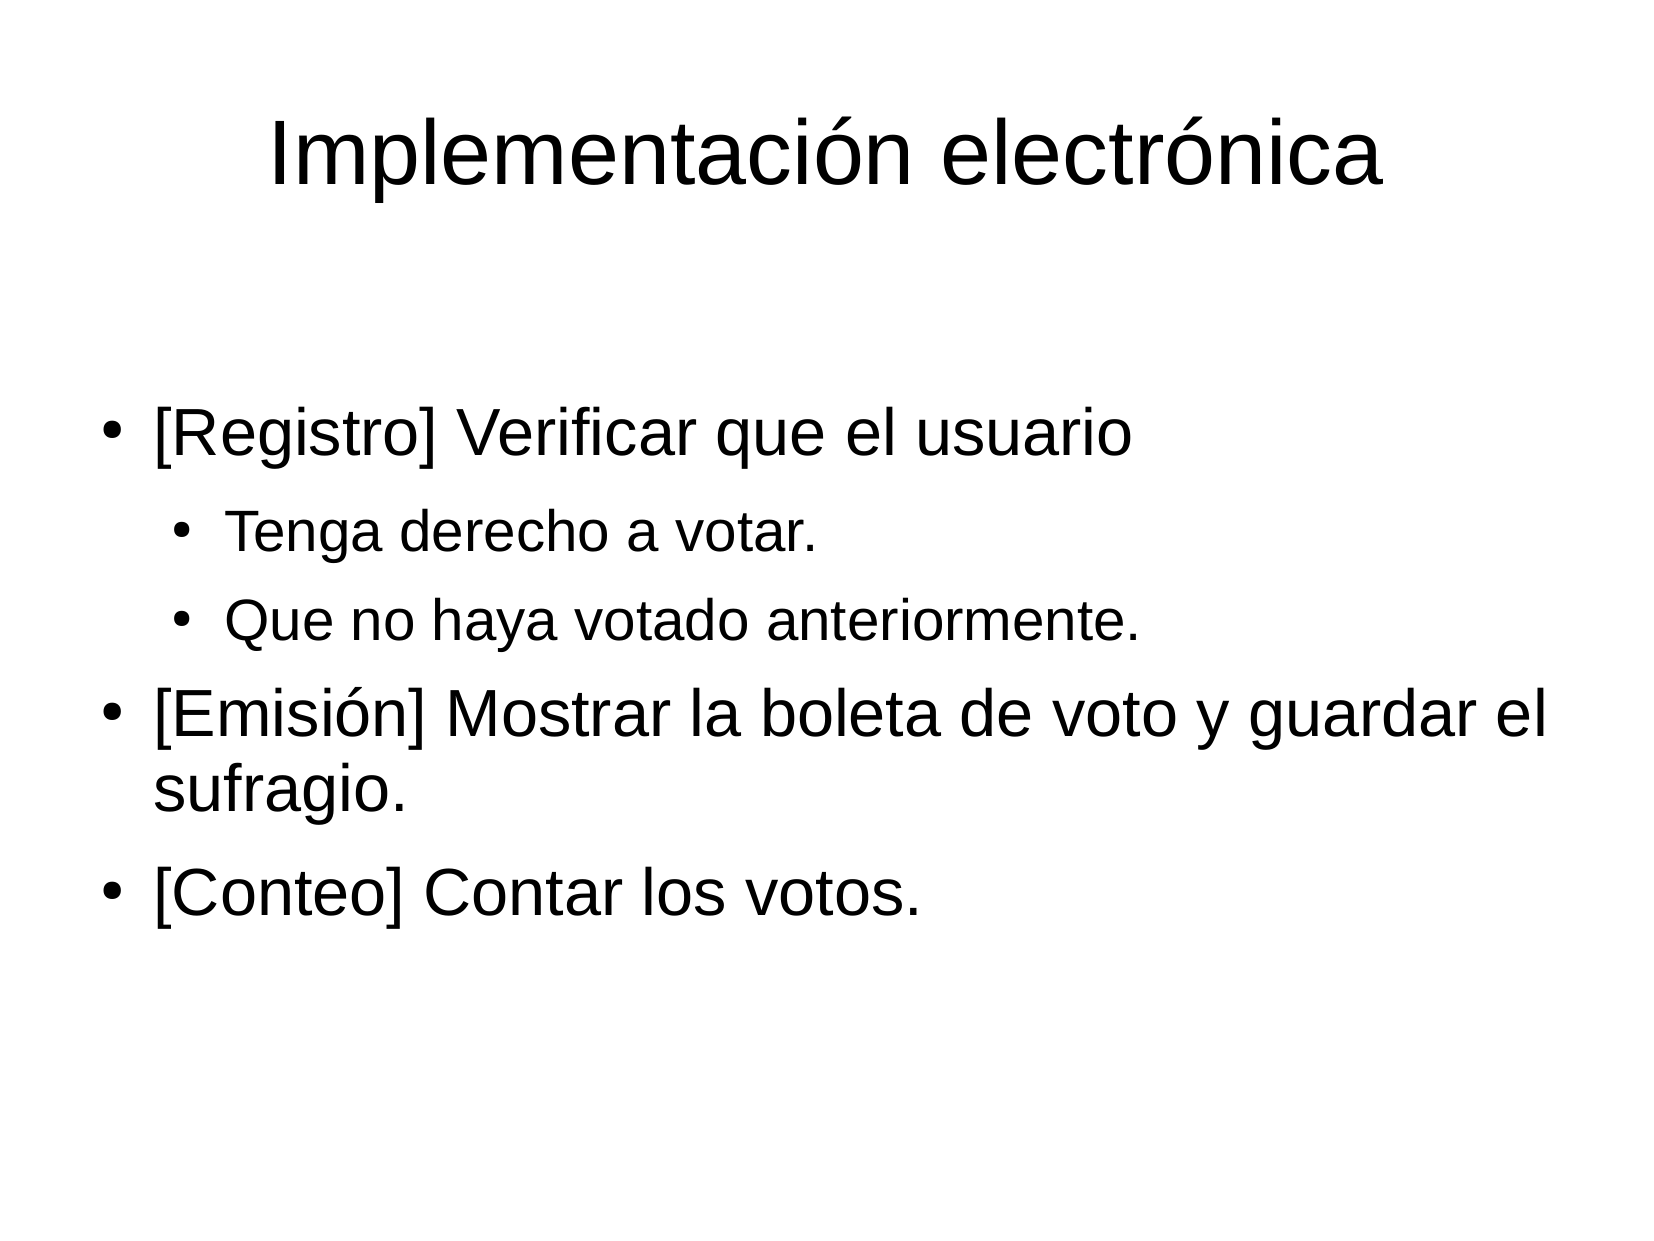

# Implementación electrónica
[Registro] Verificar que el usuario
Tenga derecho a votar.
Que no haya votado anteriormente.
[Emisión] Mostrar la boleta de voto y guardar el sufragio.
[Conteo] Contar los votos.